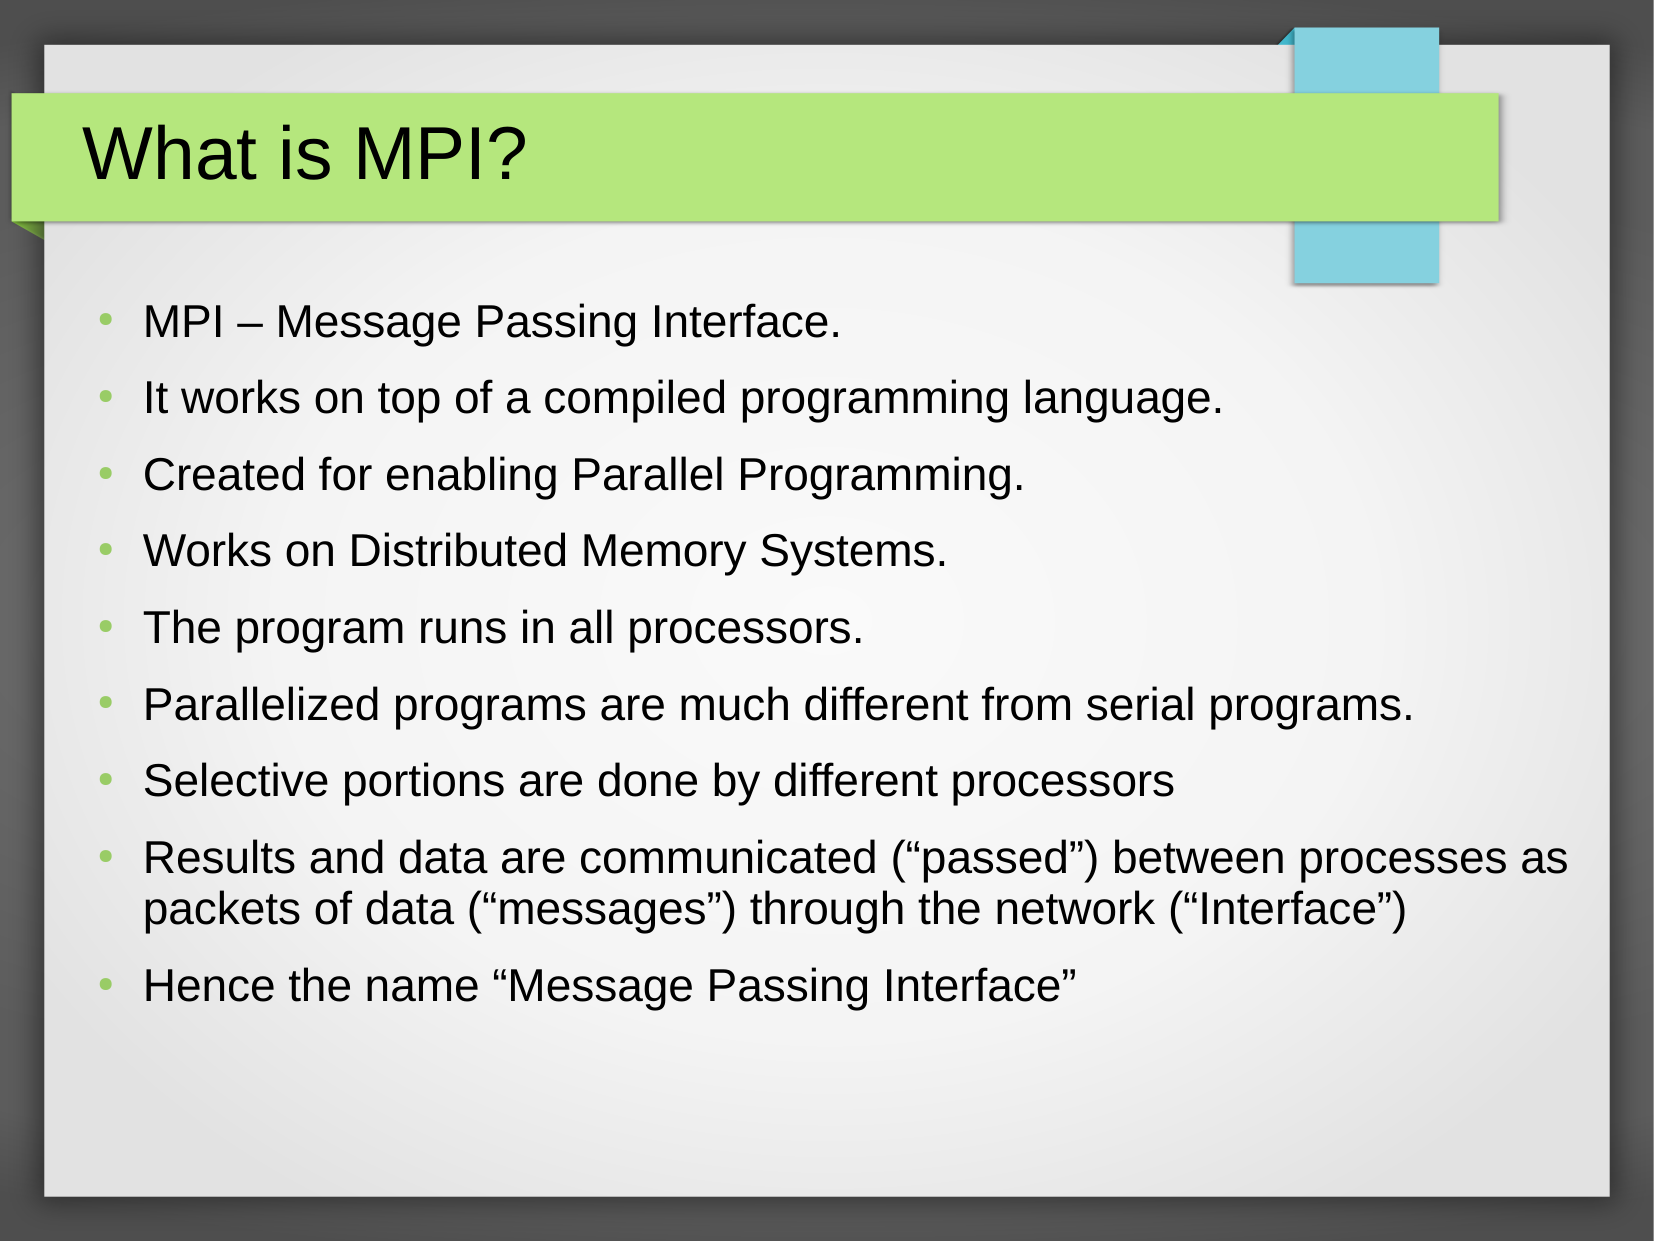

# What is MPI?
MPI – Message Passing Interface.
It works on top of a compiled programming language.
Created for enabling Parallel Programming.
Works on Distributed Memory Systems.
The program runs in all processors.
Parallelized programs are much different from serial programs.
Selective portions are done by different processors
Results and data are communicated (“passed”) between processes as packets of data (“messages”) through the network (“Interface”)
Hence the name “Message Passing Interface”